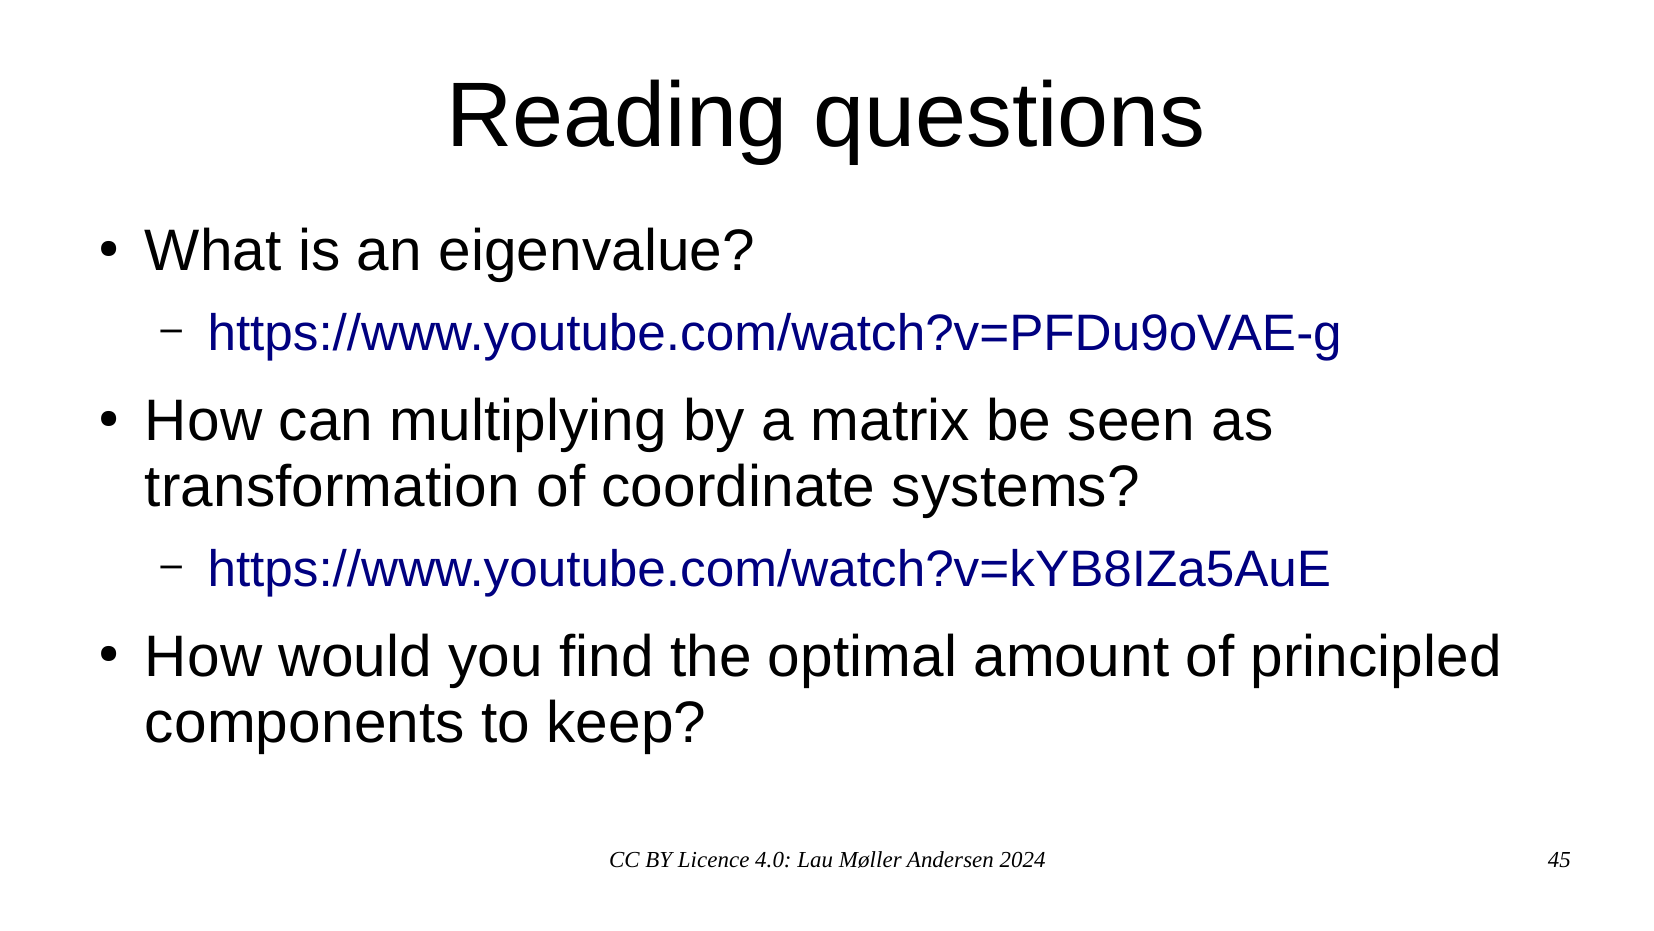

# Reading questions
What is an eigenvalue?
https://www.youtube.com/watch?v=PFDu9oVAE-g
How can multiplying by a matrix be seen as transformation of coordinate systems?
https://www.youtube.com/watch?v=kYB8IZa5AuE
How would you find the optimal amount of principled components to keep?
CC BY Licence 4.0: Lau Møller Andersen 2024
45